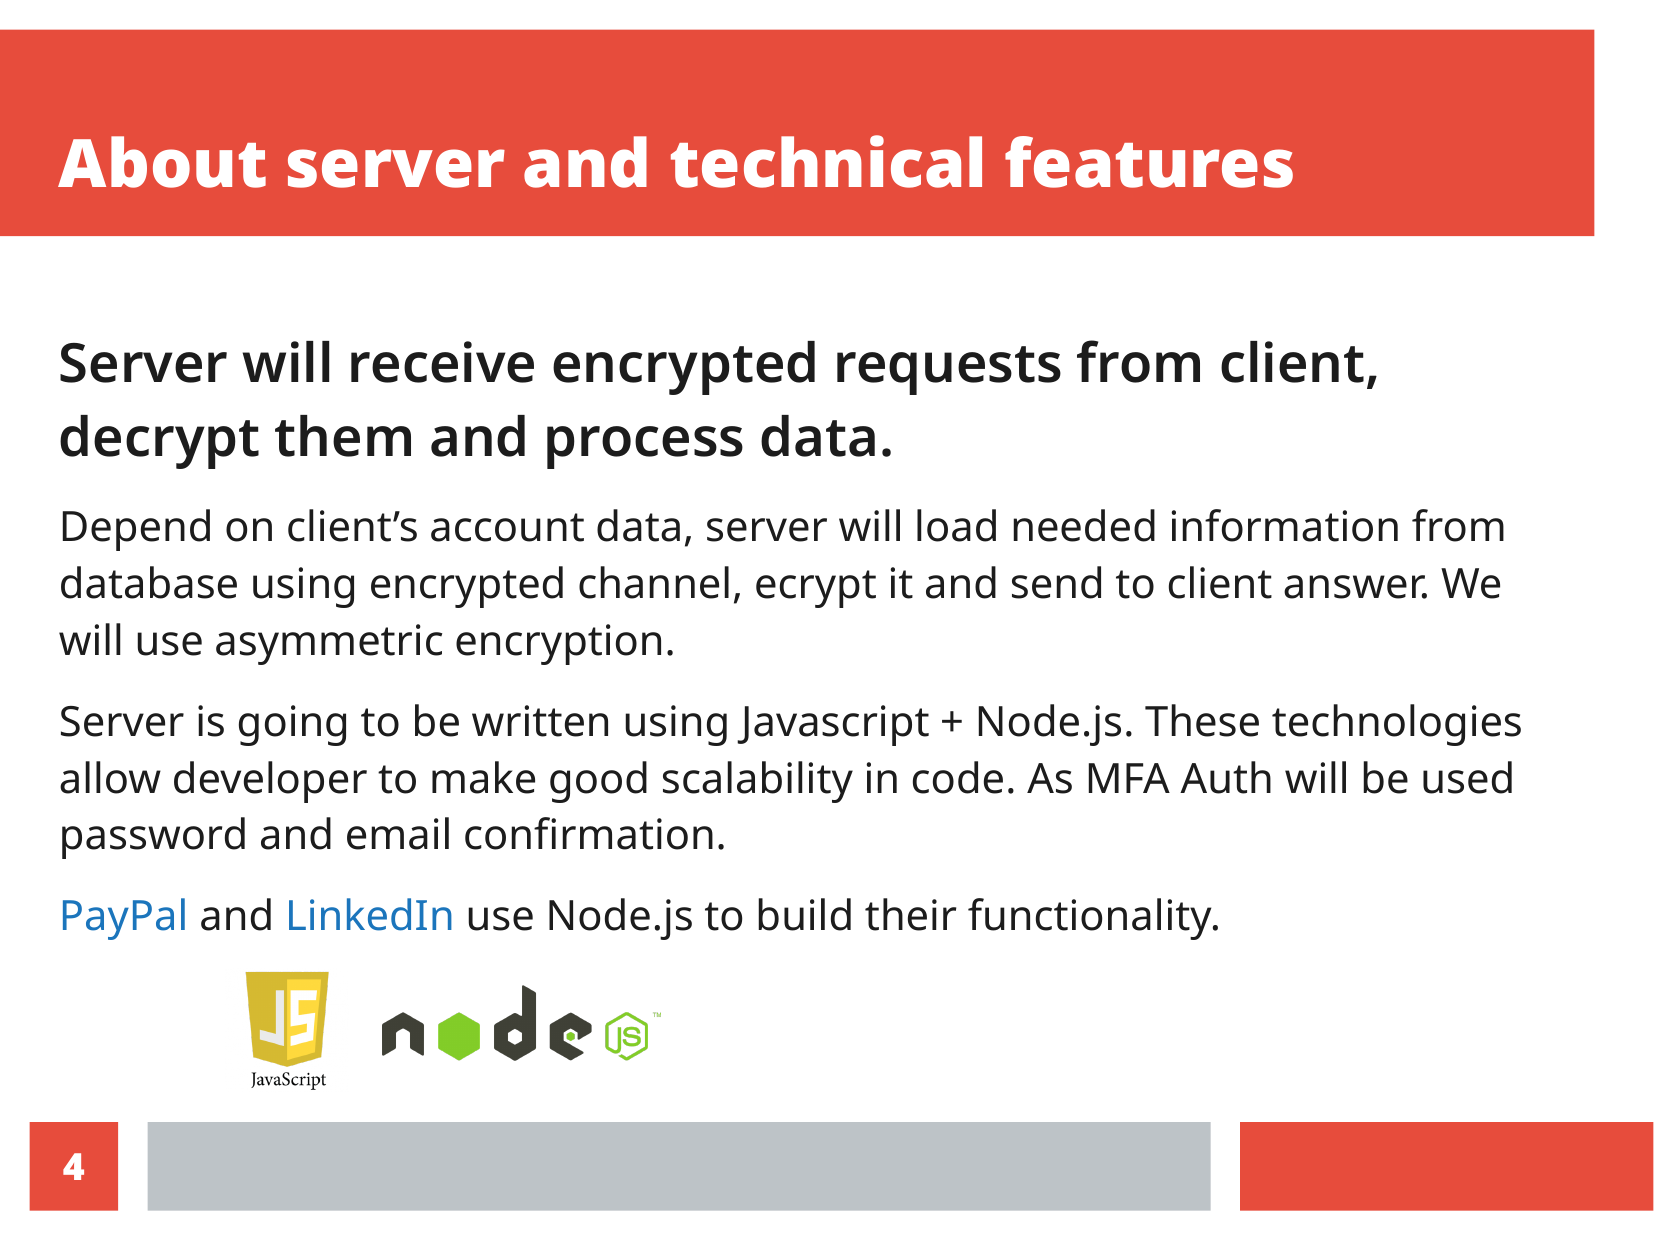

# About server and technical features
Server will receive encrypted requests from client, decrypt them and process data.
Depend on client’s account data, server will load needed information from database using encrypted channel, ecrypt it and send to client answer. We will use asymmetric encryption.
Server is going to be written using Javascript + Node.js. These technologies allow developer to make good scalability in code. As MFA Auth will be used password and email confirmation.
PayPal and LinkedIn use Node.js to build their functionality.
4